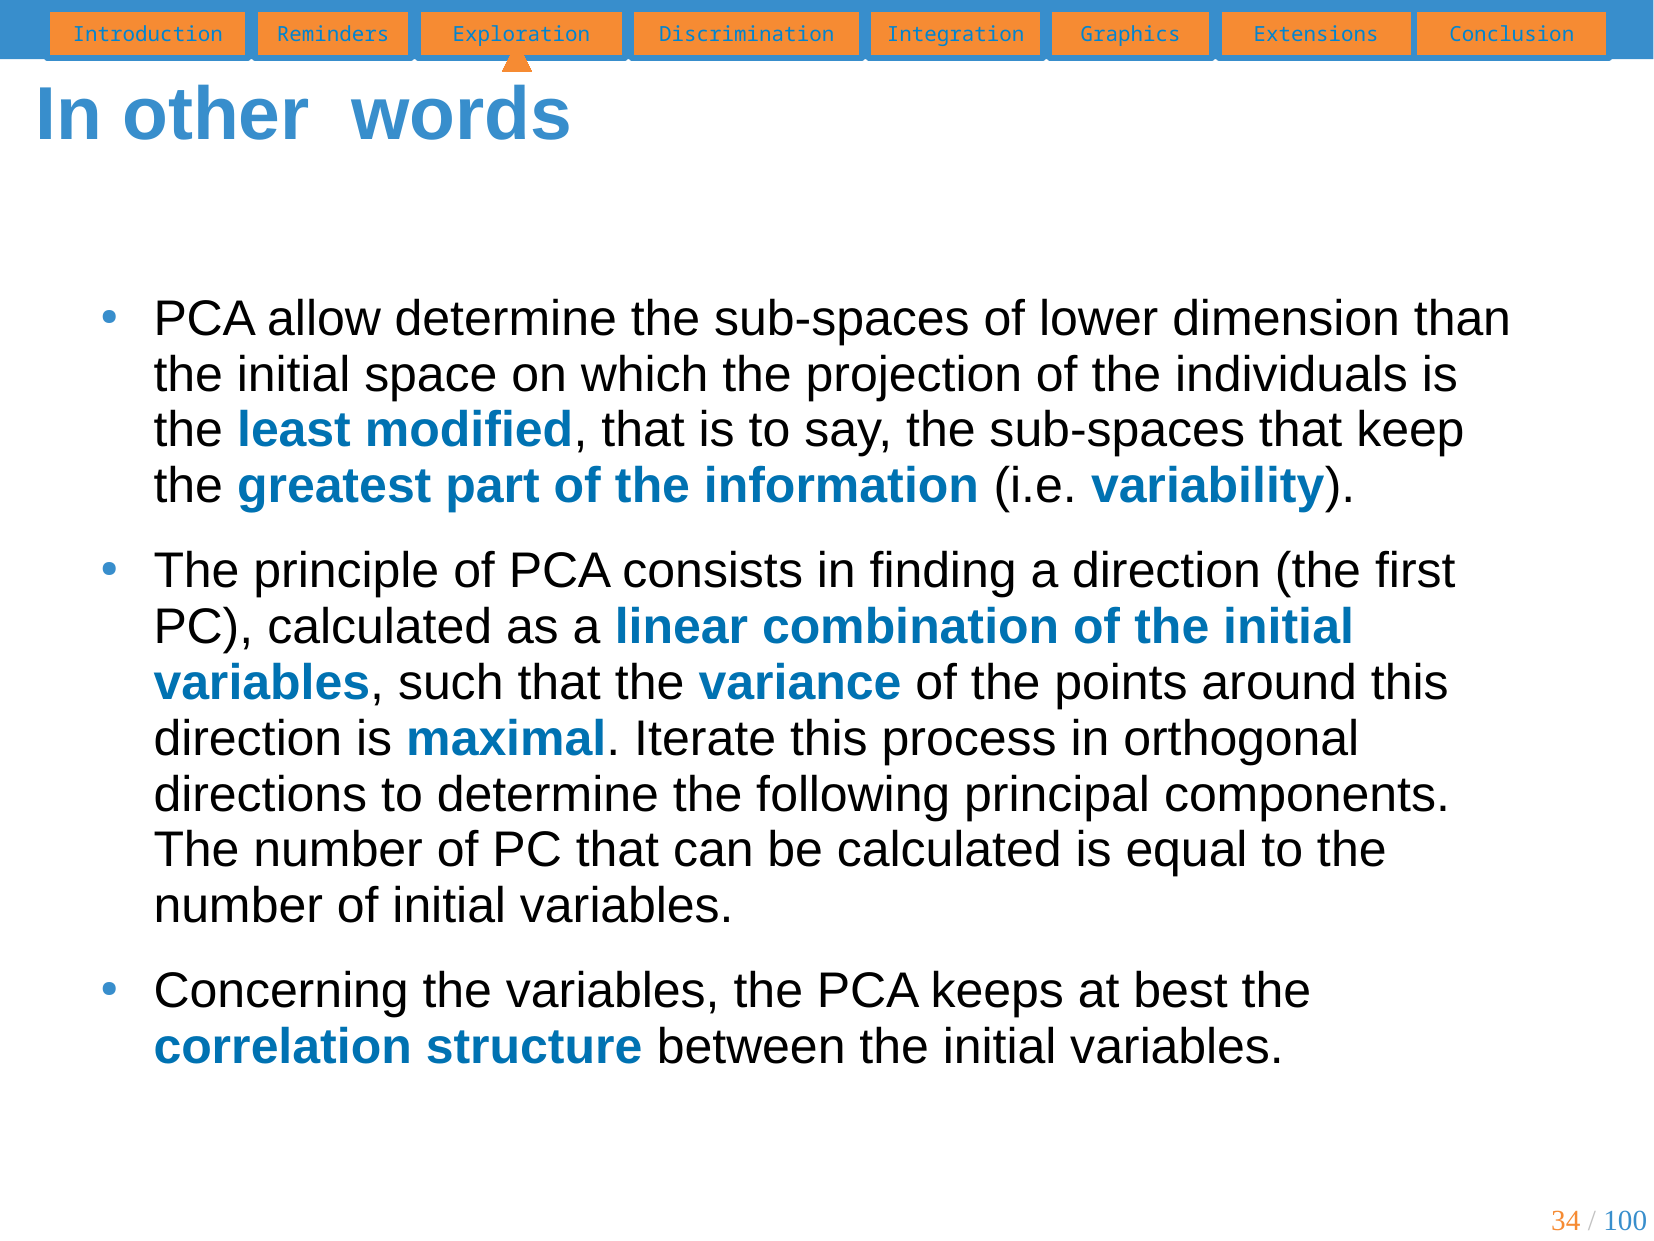

# In other words
PCA allow determine the sub-spaces of lower dimension than the initial space on which the projection of the individuals is the least modified, that is to say, the sub-spaces that keep the greatest part of the information (i.e. variability).
The principle of PCA consists in finding a direction (the first PC), calculated as a linear combination of the initial variables, such that the variance of the points around this direction is maximal. Iterate this process in orthogonal directions to determine the following principal components. The number of PC that can be calculated is equal to the number of initial variables.
Concerning the variables, the PCA keeps at best the correlation structure between the initial variables.
34